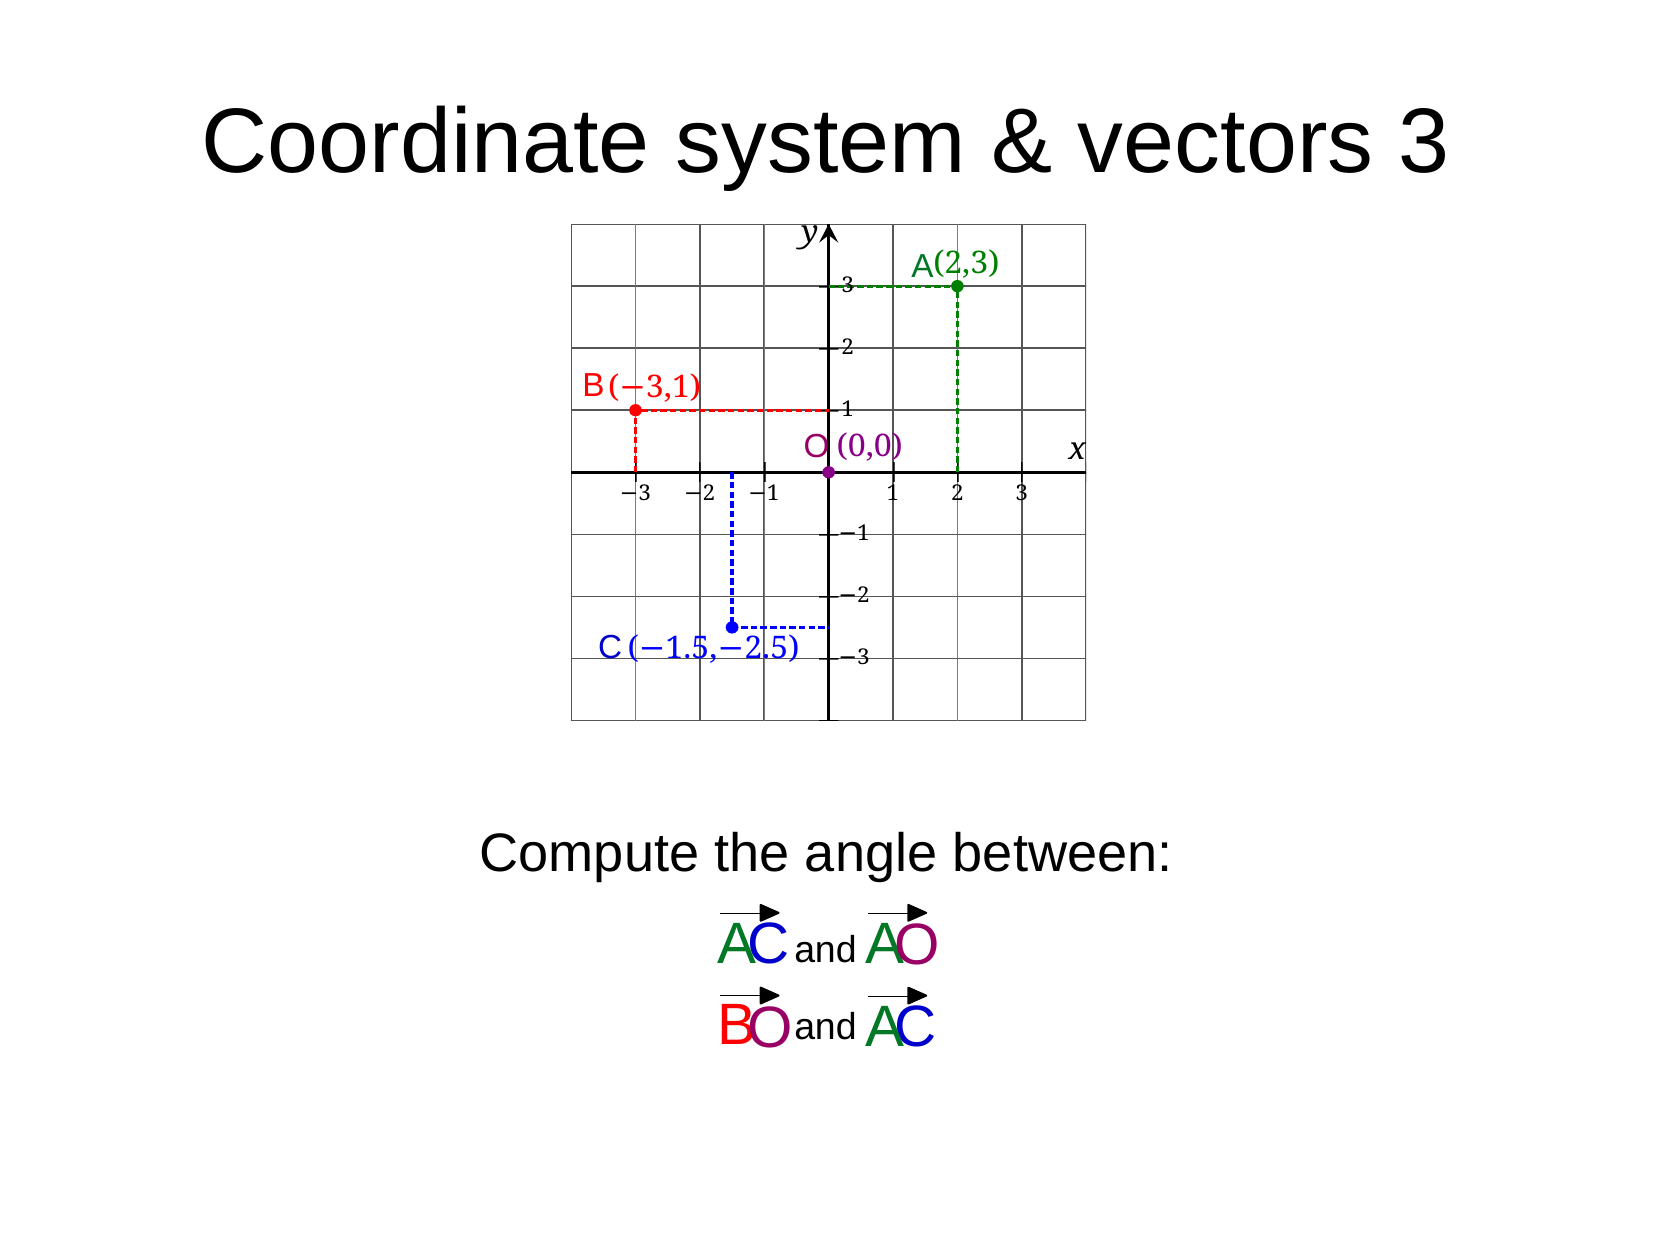

# Coordinate system & vectors 3
A
B
O
C
Compute the angle between:
C
A
A
O
and
B
C
A
O
and